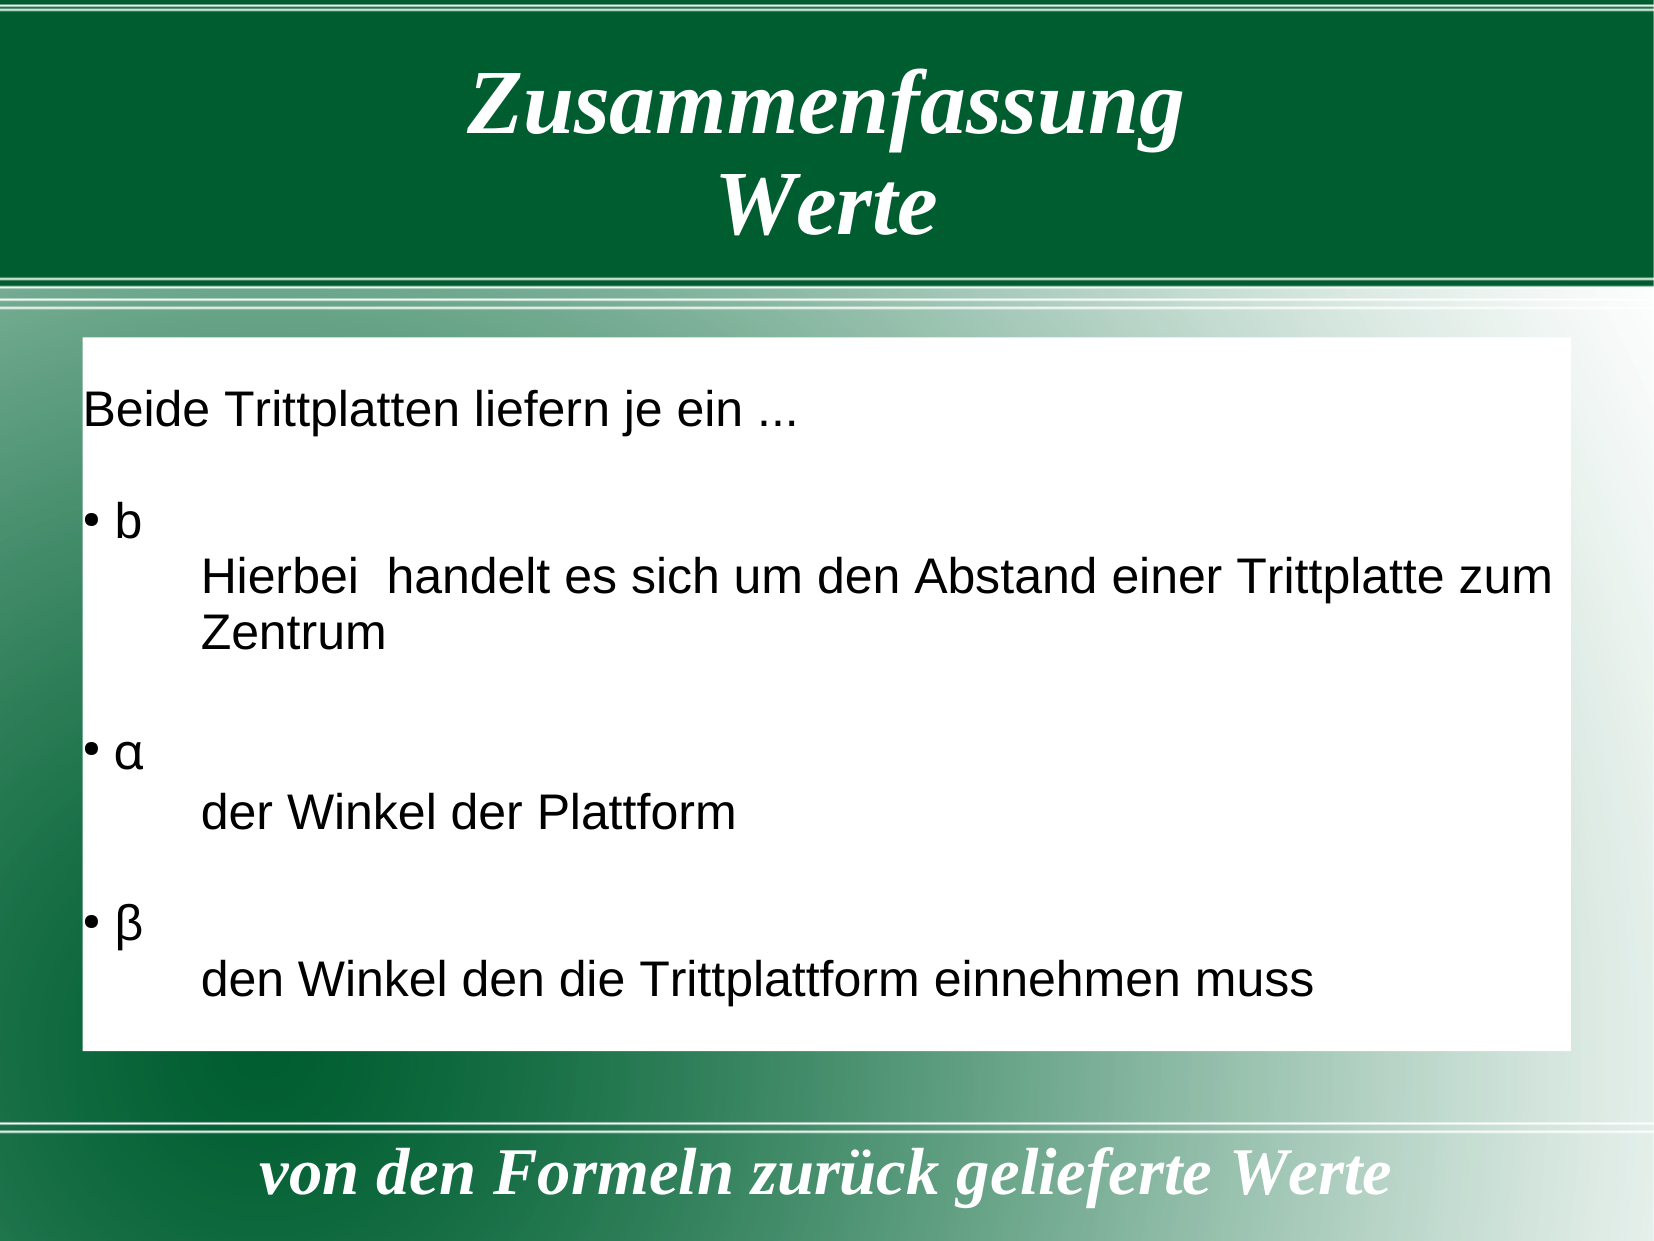

# Zusammenfassung Werte
Beide Trittplatten liefern je ein ...
 b
	Hierbei handelt es sich um den Abstand einer Trittplatte zum 	Zentrum
 α
	der Winkel der Plattform
 β
	den Winkel den die Trittplattform einnehmen muss
von den Formeln zurück gelieferte Werte